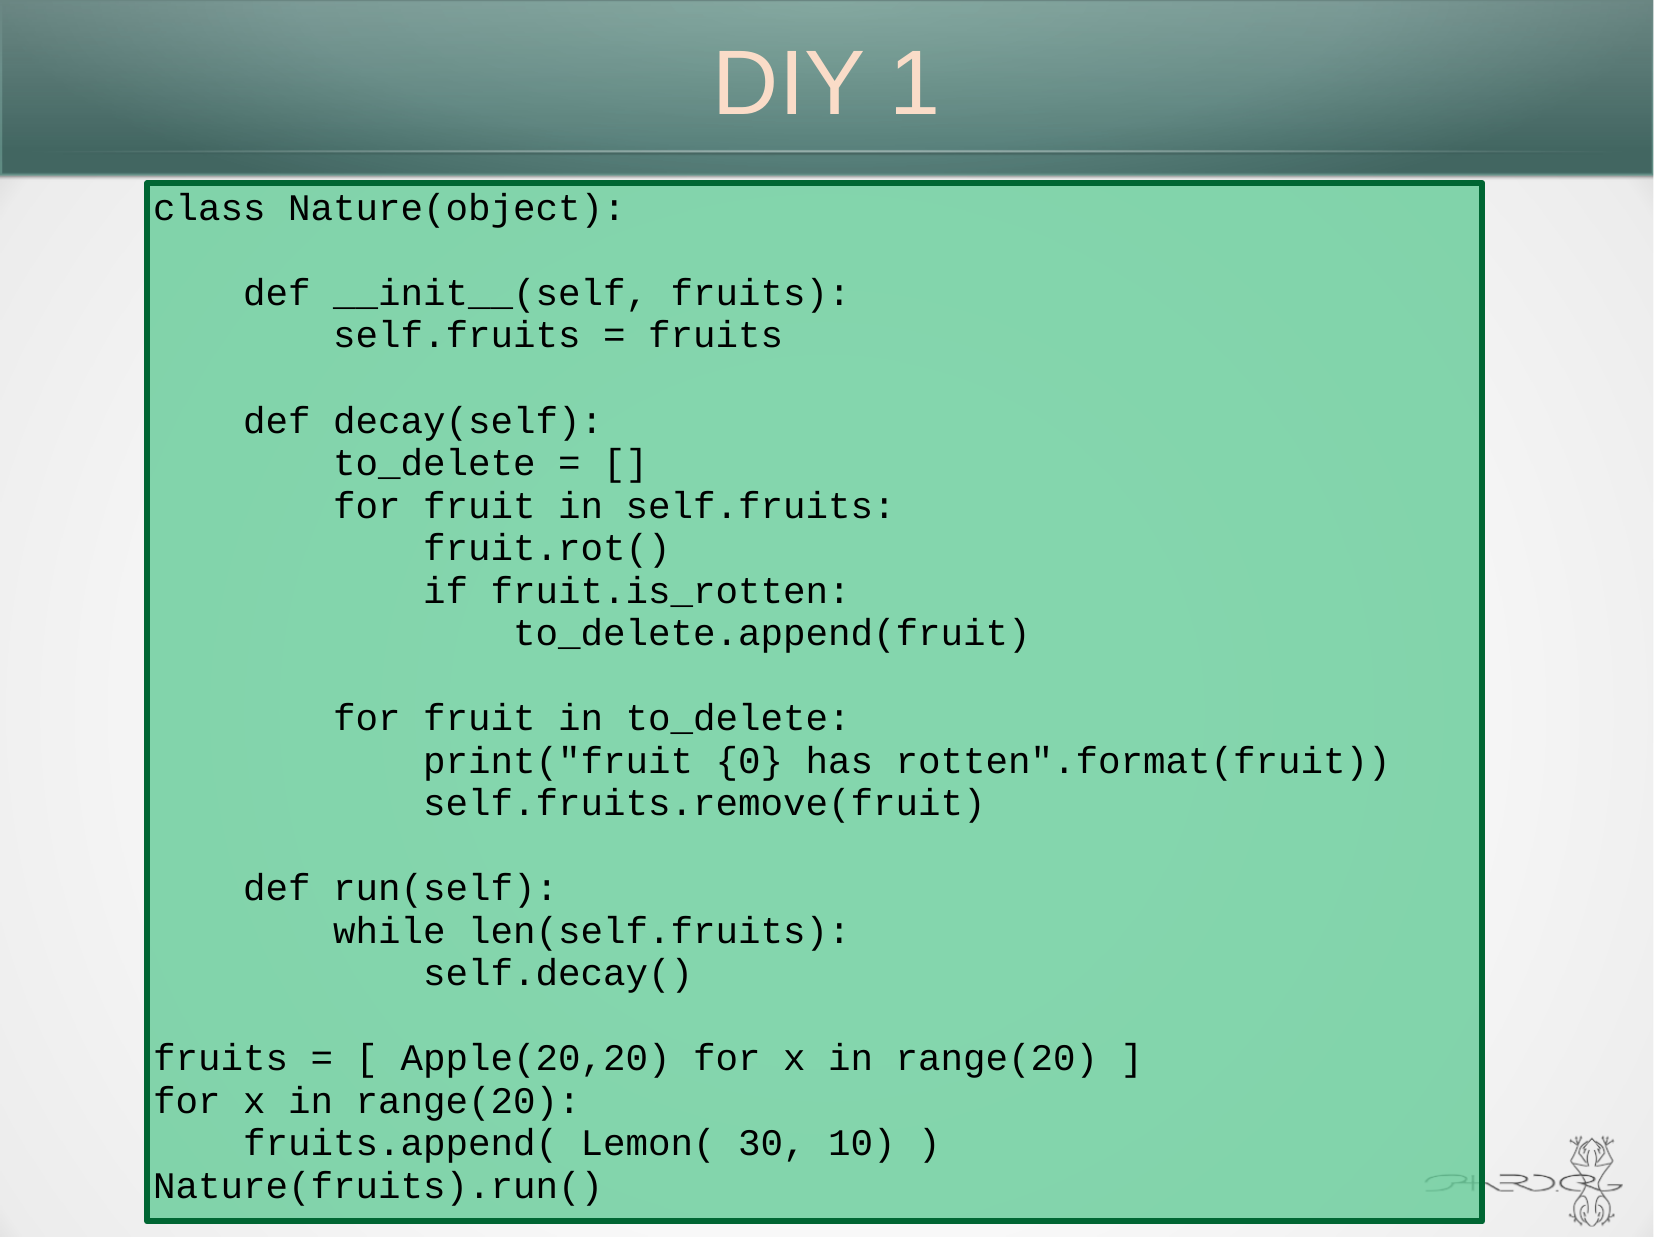

# DIY 1
class Nature(object):
 def __init__(self, fruits):
 self.fruits = fruits
 def decay(self):
 to_delete = []
 for fruit in self.fruits:
 fruit.rot()
 if fruit.is_rotten:
 to_delete.append(fruit)
 for fruit in to_delete:
 print("fruit {0} has rotten".format(fruit))
 self.fruits.remove(fruit)
 def run(self):
 while len(self.fruits):
 self.decay()
fruits = [ Apple(20,20) for x in range(20) ]
for x in range(20):
 fruits.append( Lemon( 30, 10) )
Nature(fruits).run()